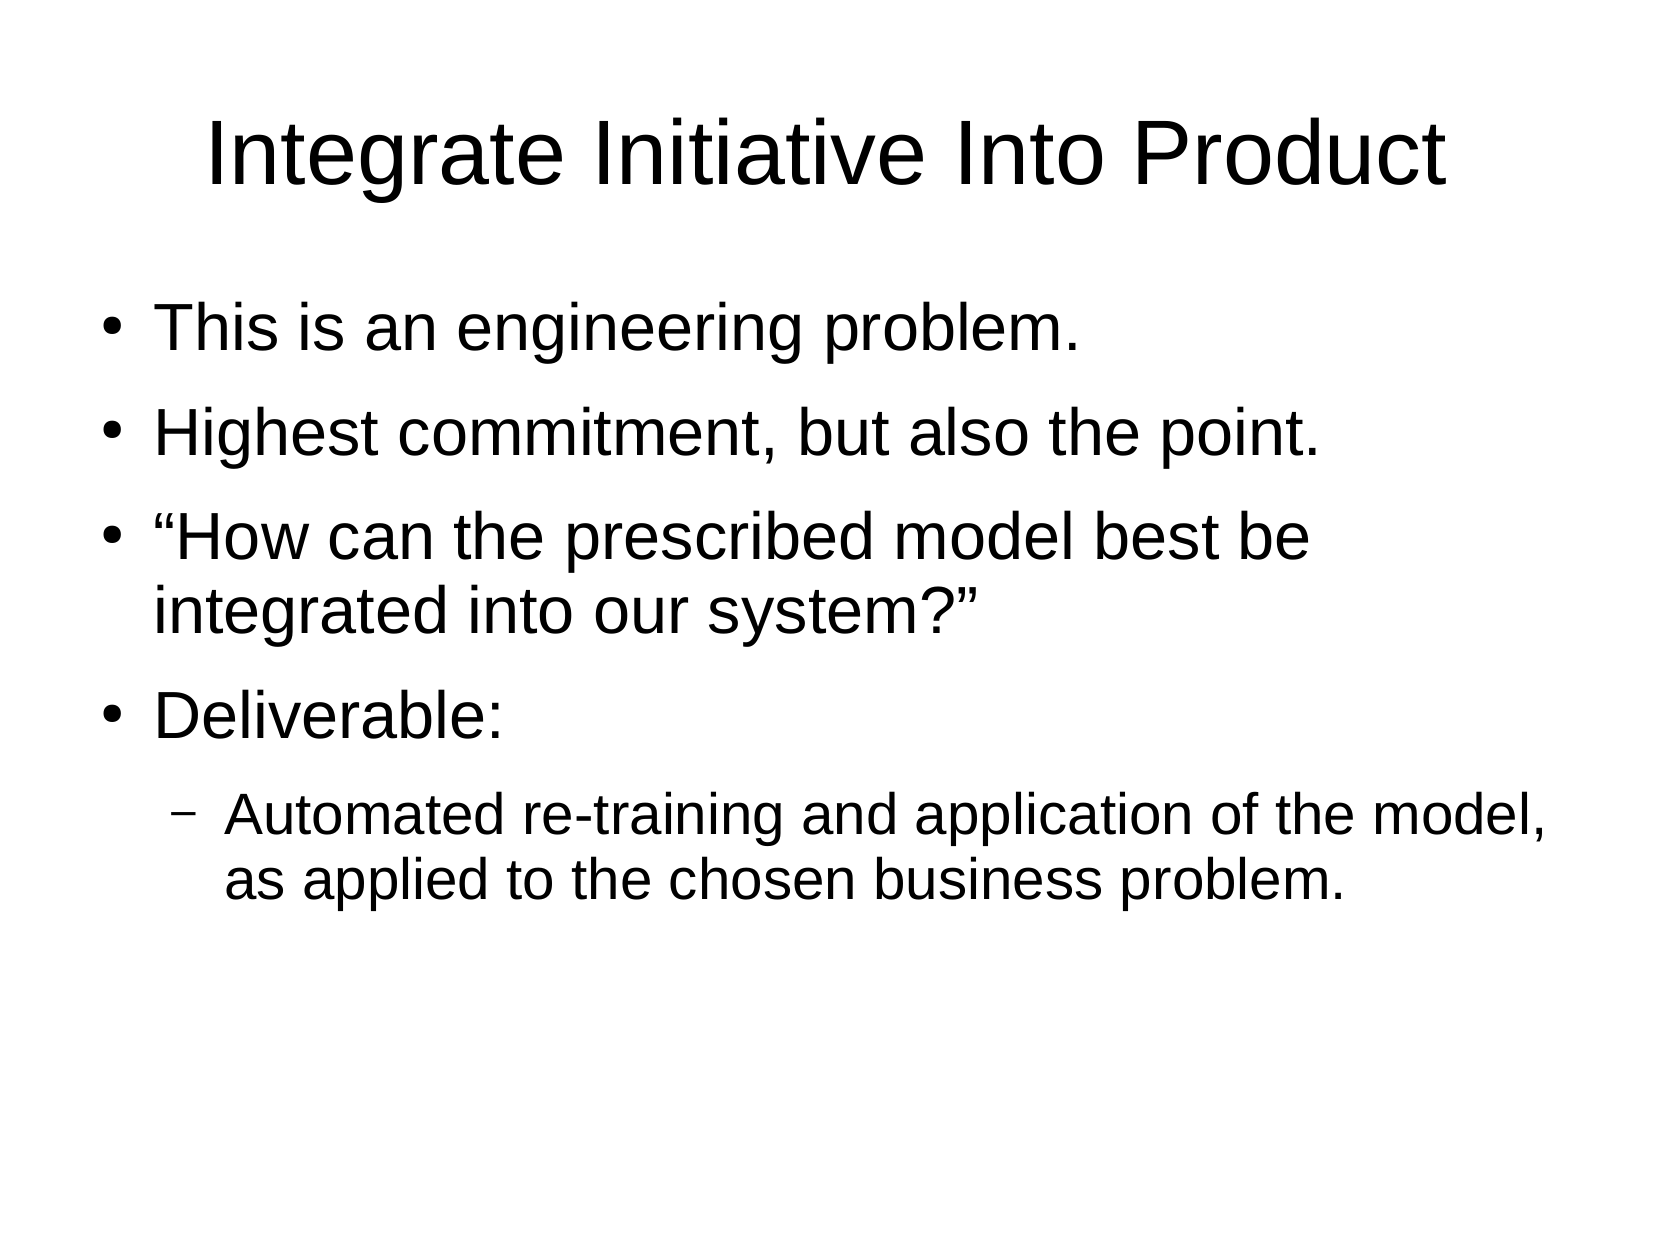

# Integrate Initiative Into Product
This is an engineering problem.
Highest commitment, but also the point.
“How can the prescribed model best be integrated into our system?”
Deliverable:
Automated re-training and application of the model, as applied to the chosen business problem.